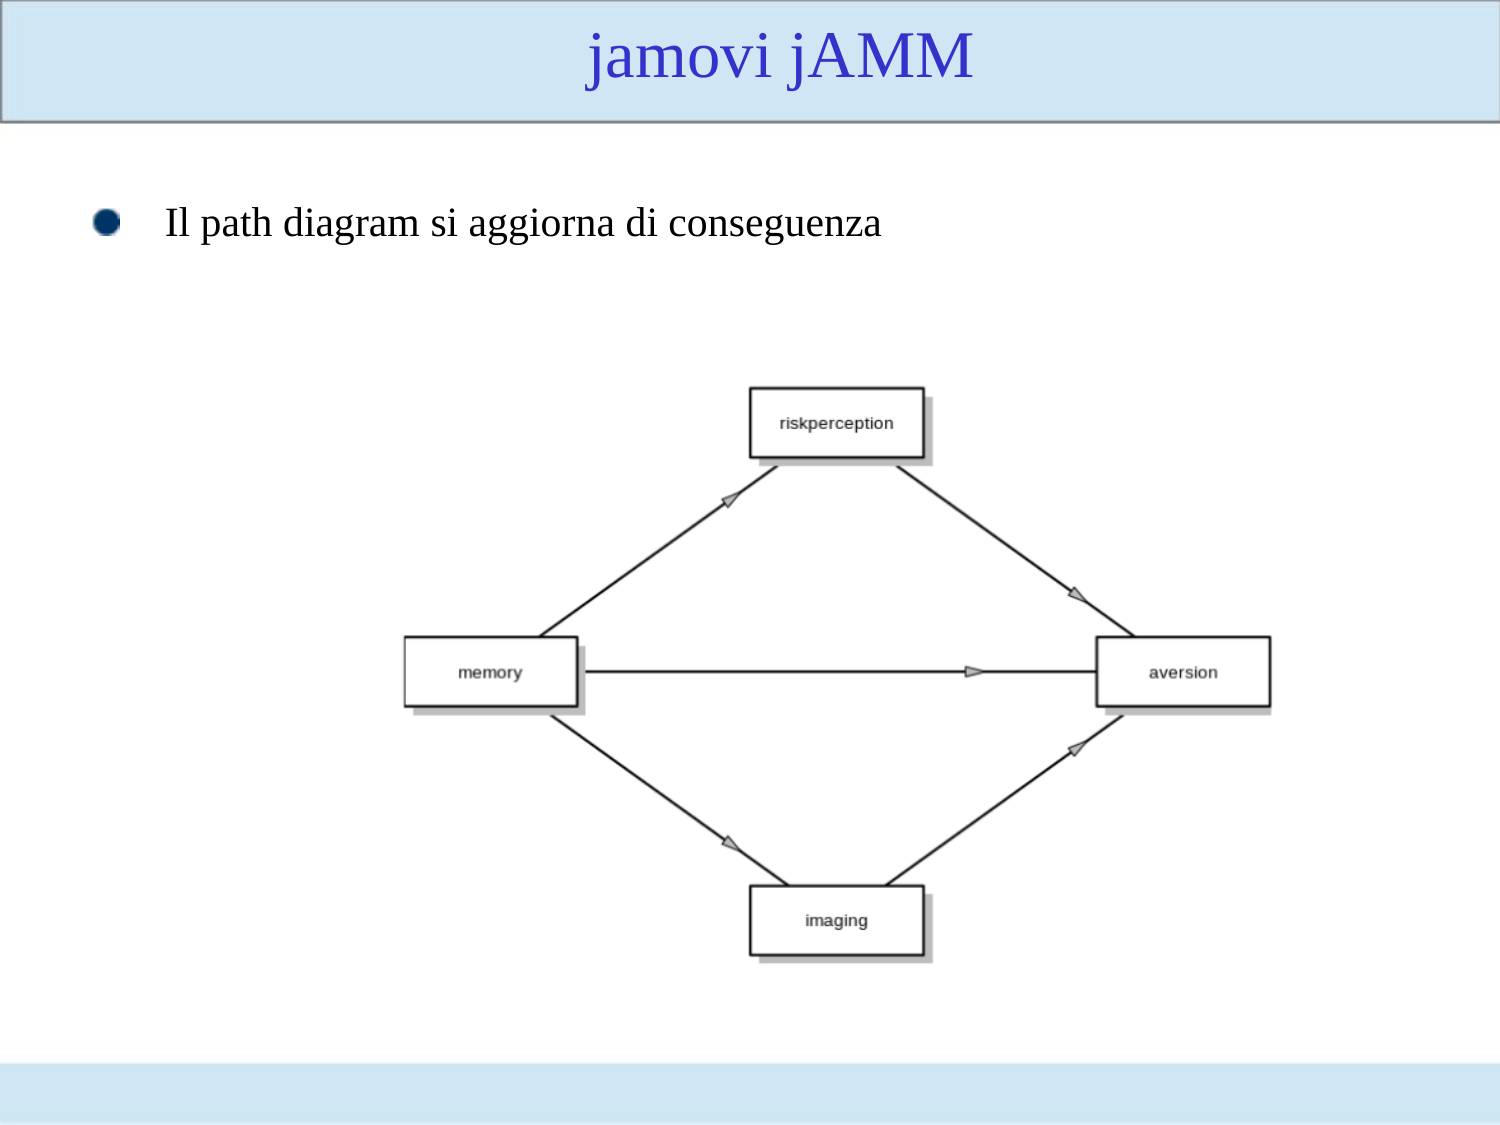

# jamovi jAMM
Il path diagram si aggiorna di conseguenza